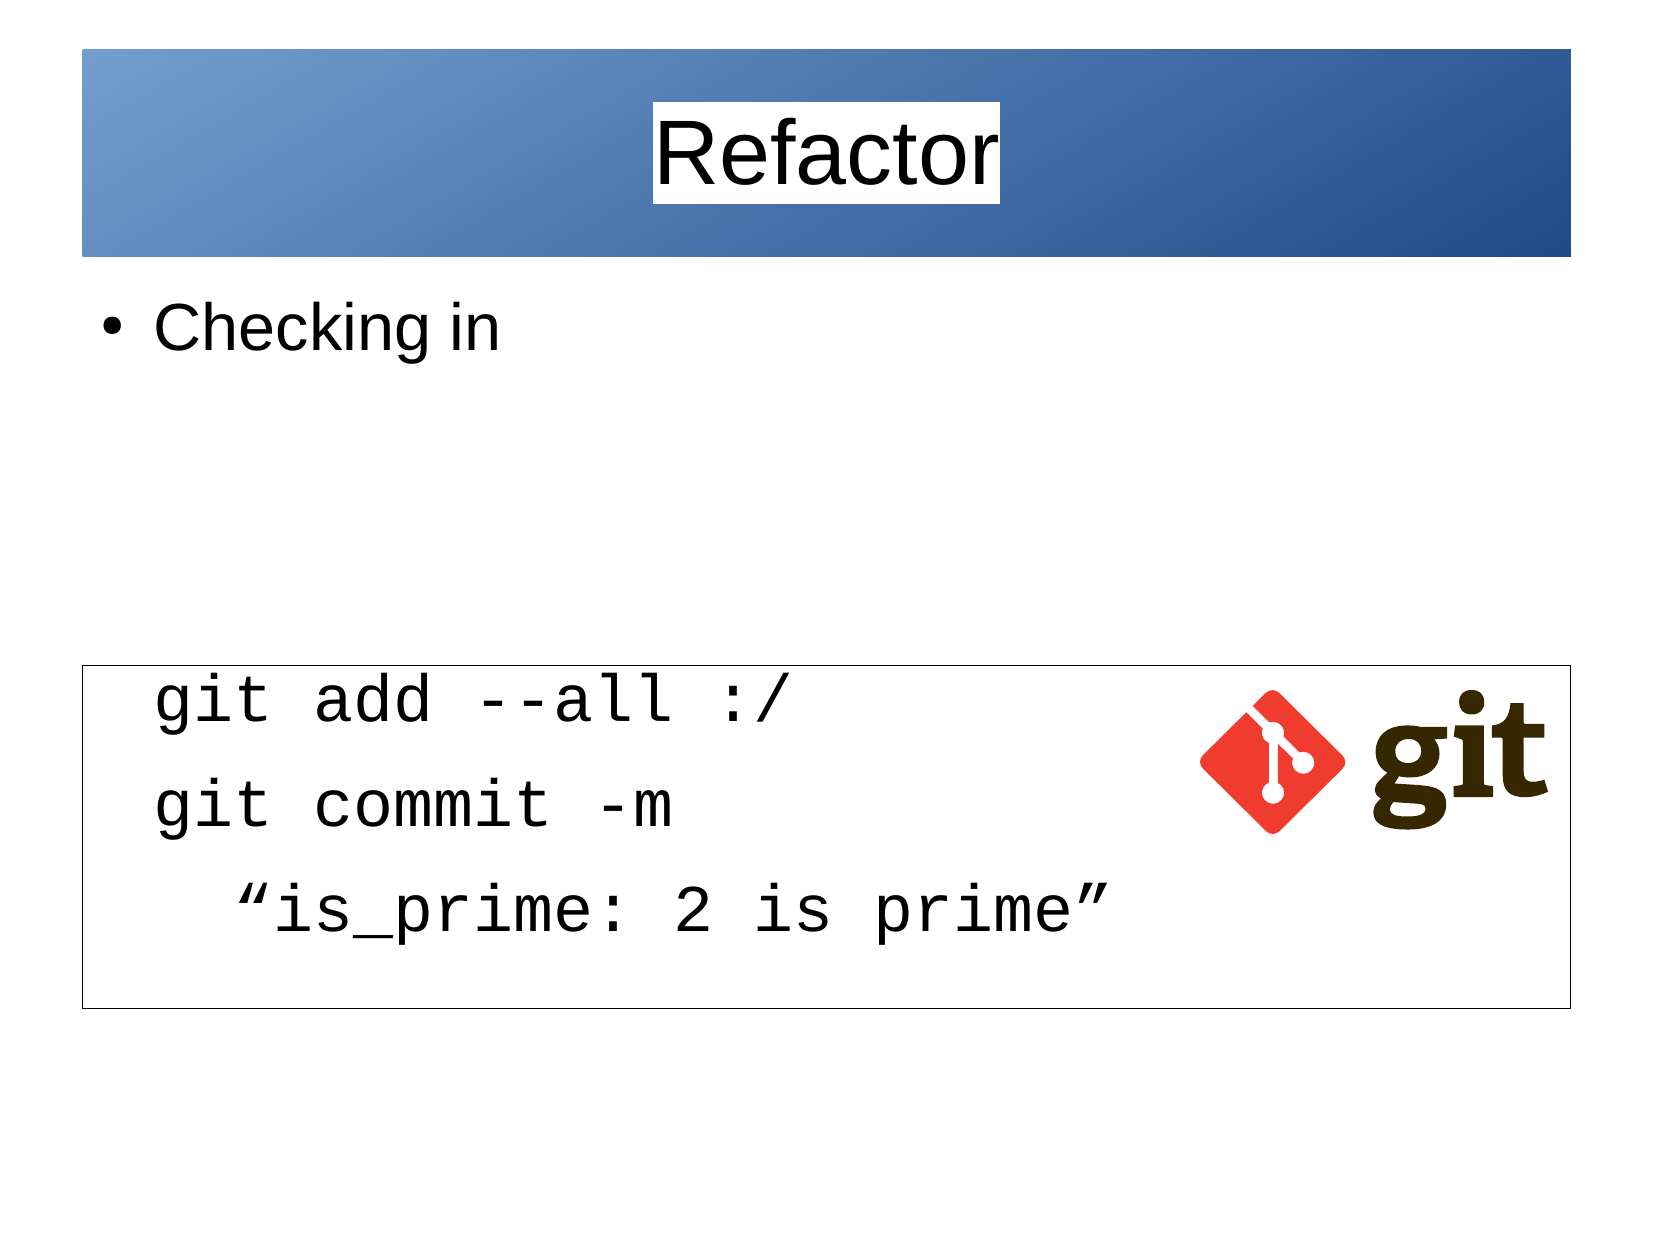

# Refactor
Checking in
git add --all :/
git commit -m
 “is_prime: 2 is prime”